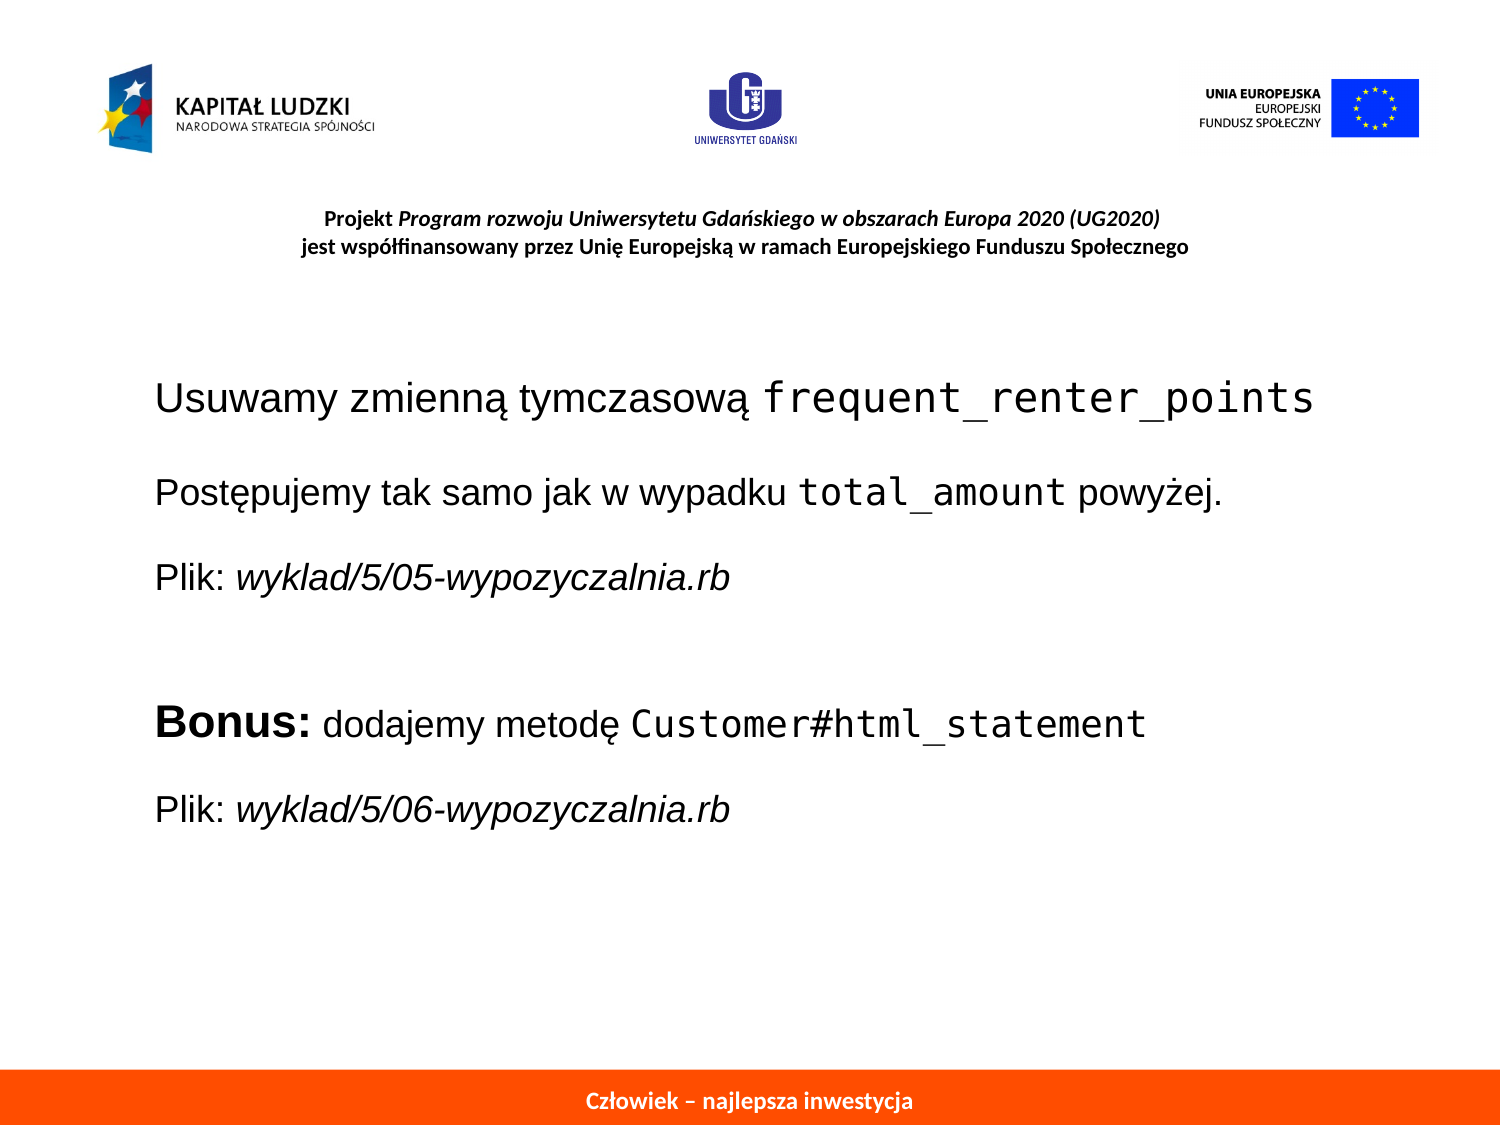

Projekt Program rozwoju Uniwersytetu Gdańskiego w obszarach Europa 2020 (UG2020)
jest współfinansowany przez Unię Europejską w ramach Europejskiego Funduszu Społecznego
Usuwamy zmienną tymczasową frequent_renter_points
Postępujemy tak samo jak w wypadku total_amount powyżej.
Plik: wyklad/5/05-wypozyczalnia.rb
Bonus: dodajemy metodę Customer#html_statement
Plik: wyklad/5/06-wypozyczalnia.rb
Człowiek – najlepsza inwestycja